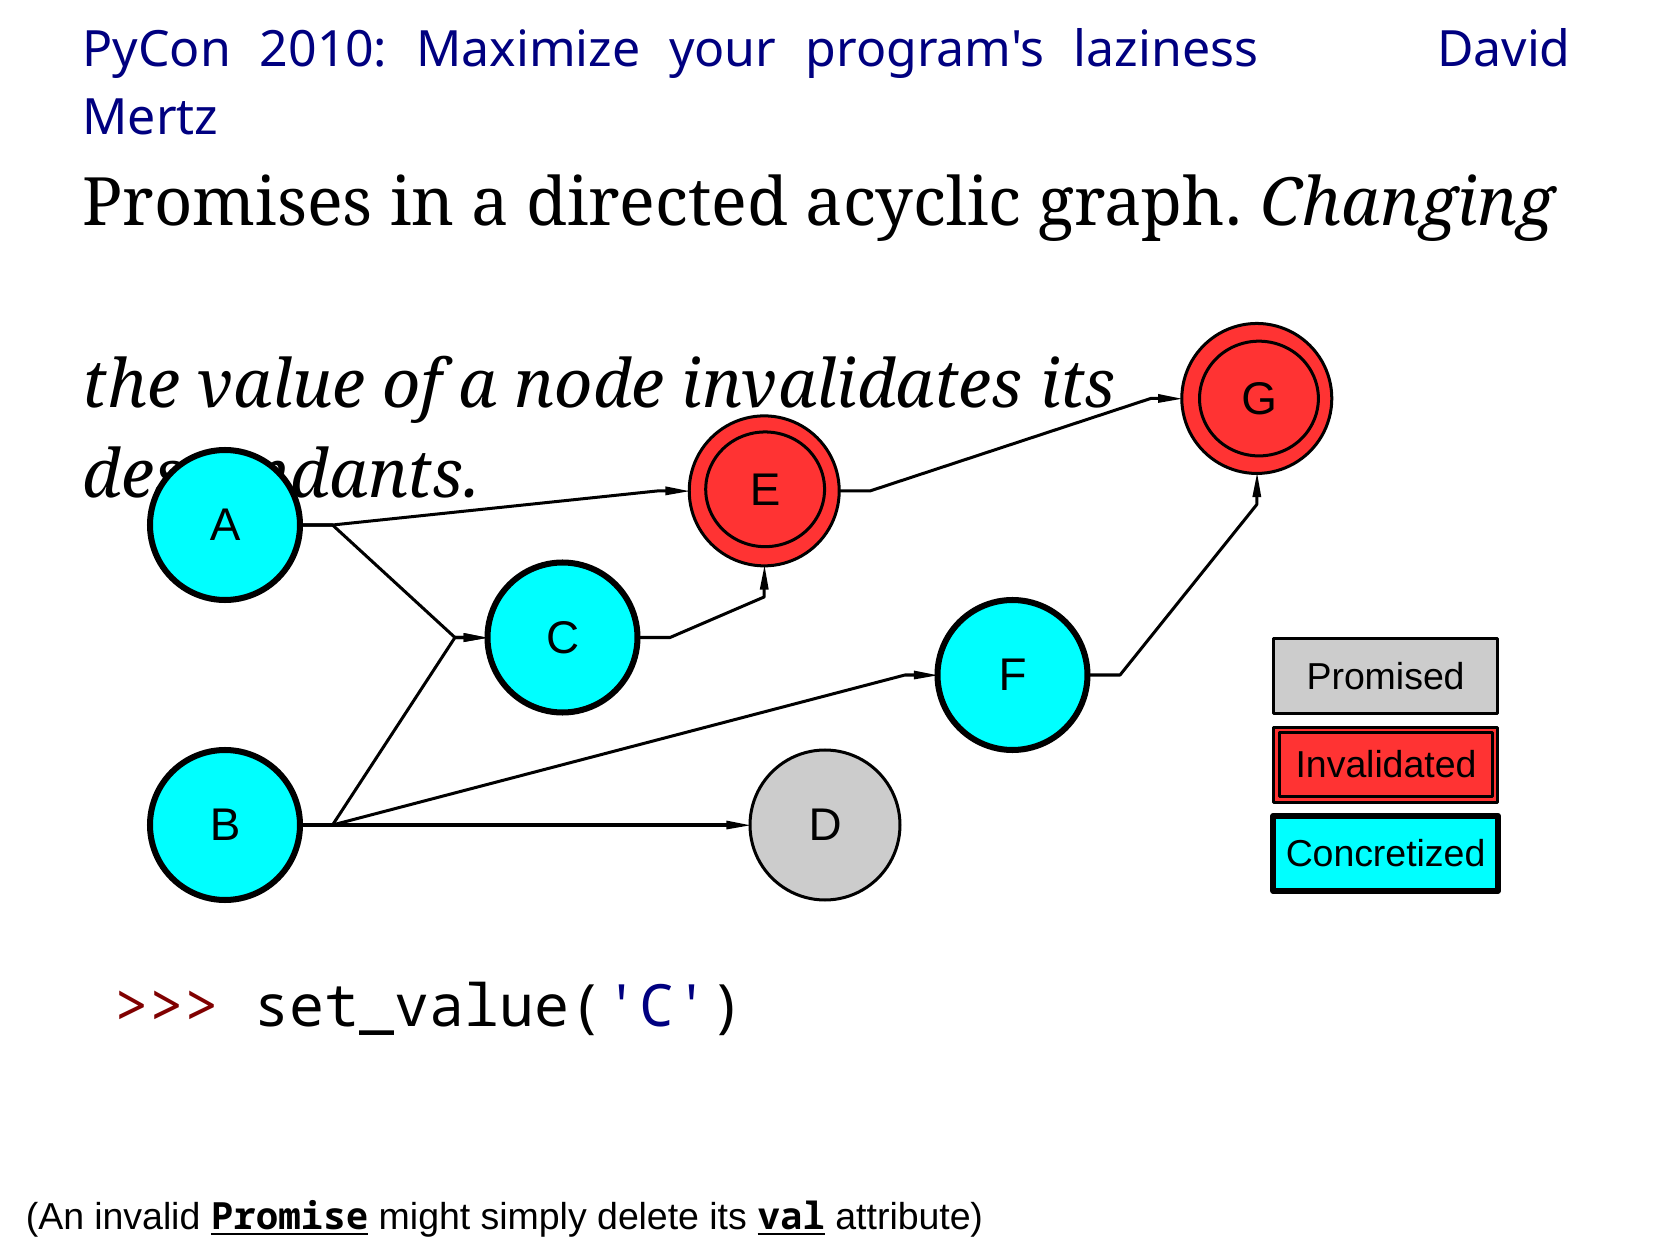

PyCon 2010: Maximize your program's laziness			David Mertz
Promises in a directed acyclic graph. Changing
the value of a node invalidates its
descendants.
#
G
G
E
E
A
C
F
Promised
Invalidated
Invalidated
Concretized
B
D
>>> set_value('C')
(An invalid Promise might simply delete its val attribute)